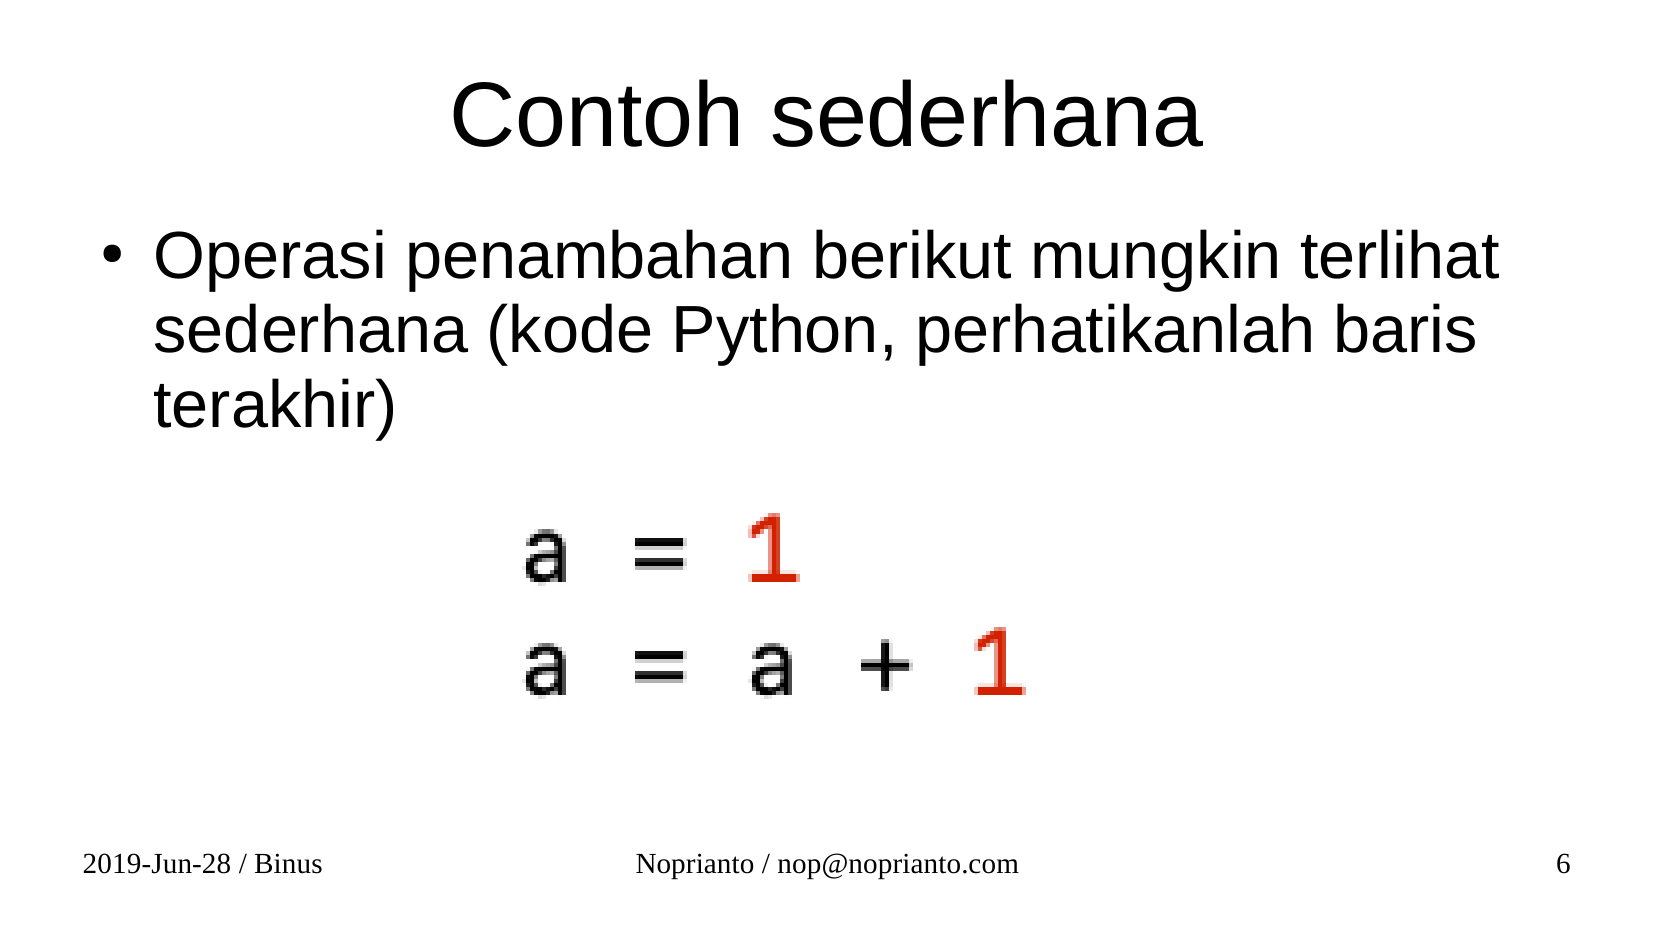

# Contoh sederhana
Operasi penambahan berikut mungkin terlihat sederhana (kode Python, perhatikanlah baris terakhir)
2019-Jun-28 / Binus
Noprianto / nop@noprianto.com
6